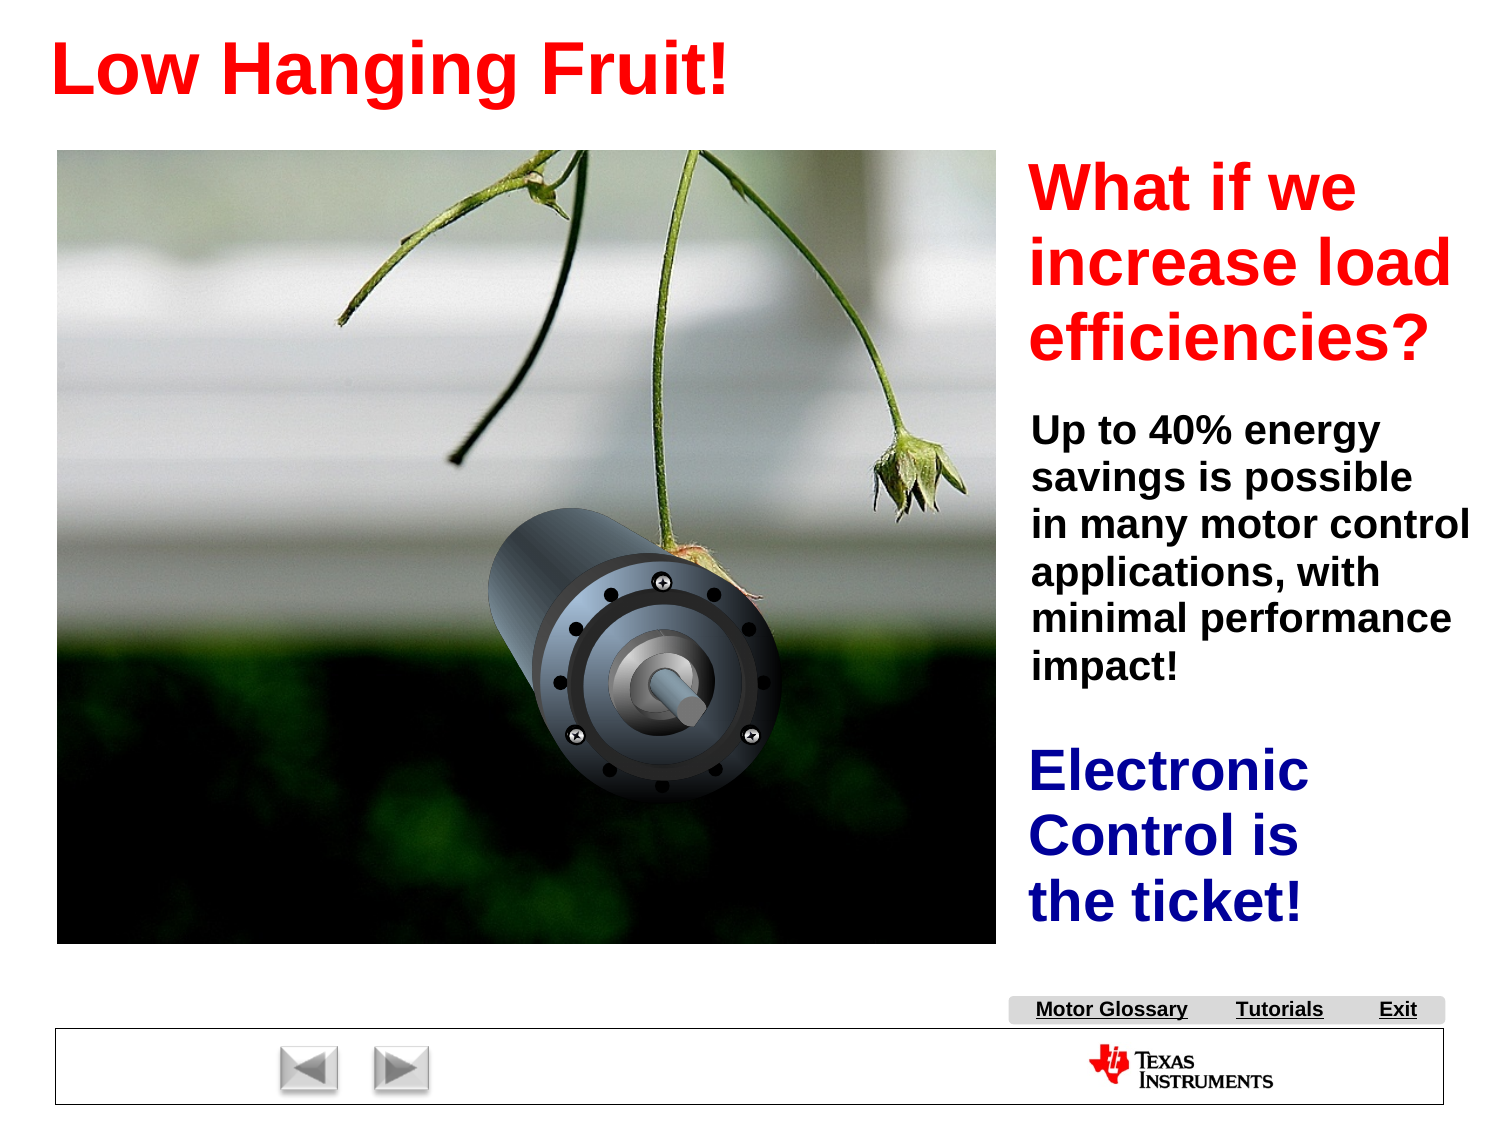

Low Hanging Fruit!
What if we increase load efficiencies?
Up to 40% energy savings is possible
in many motor control applications, with minimal performance impact!
Electronic
Control is
the ticket!